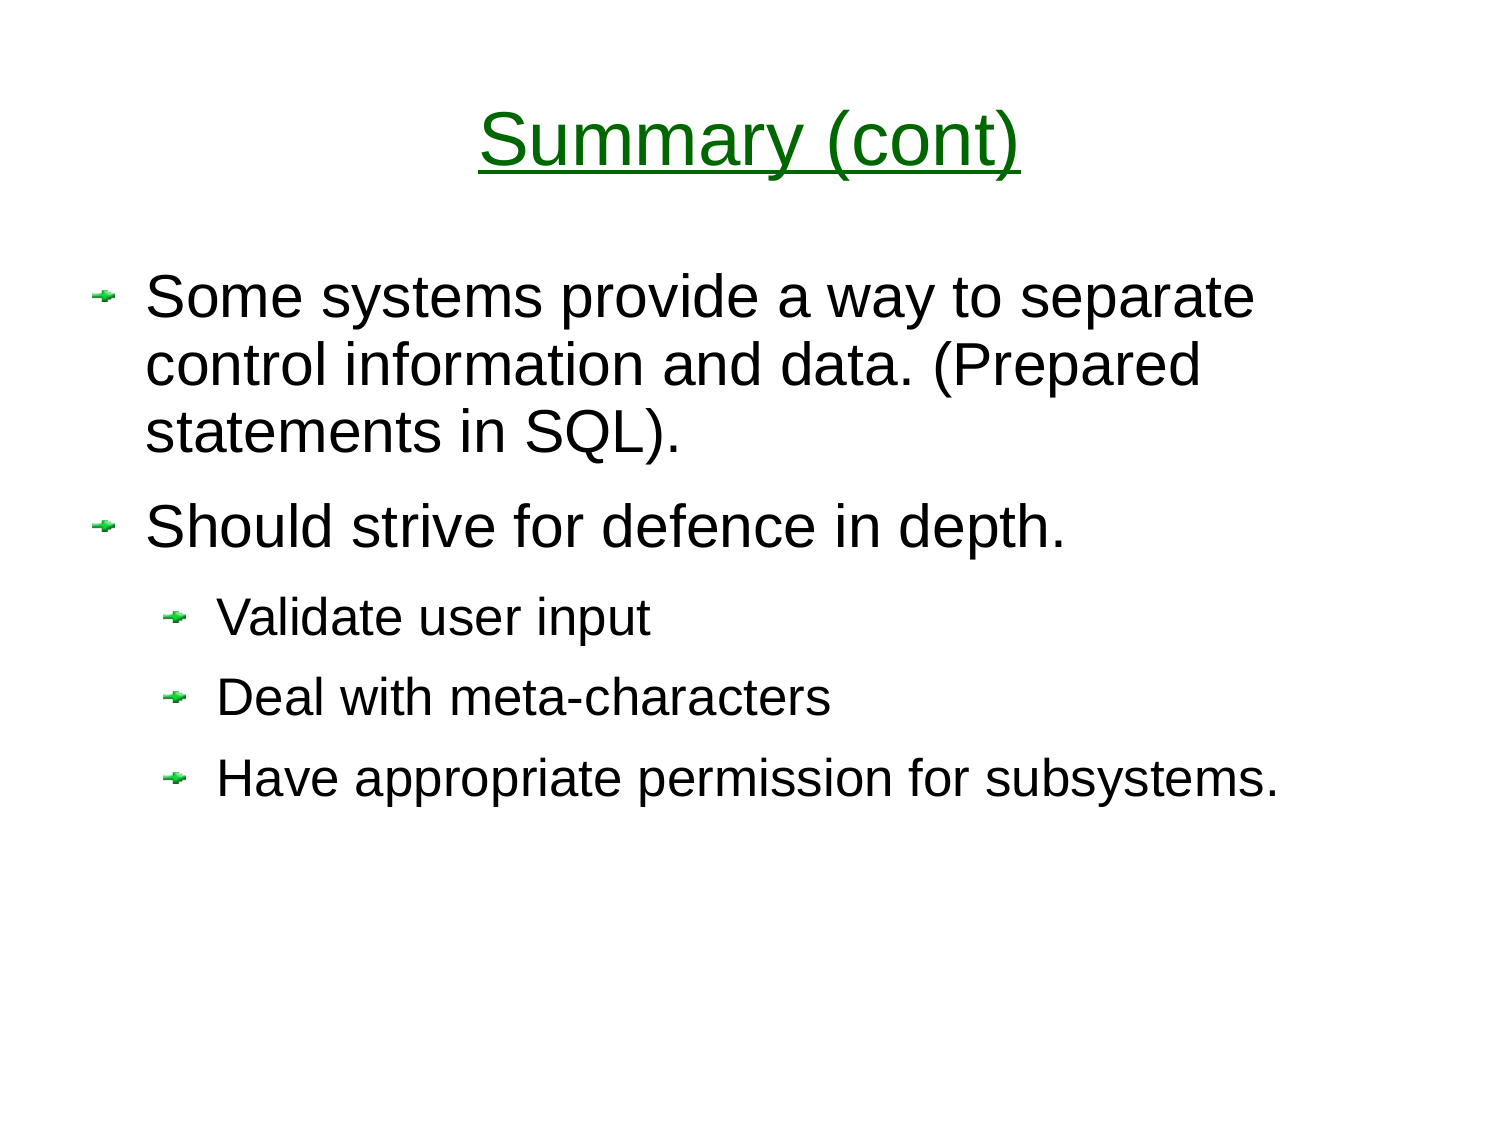

# Summary (cont)
Some systems provide a way to separate control information and data. (Prepared statements in SQL).
Should strive for defence in depth.
Validate user input
Deal with meta-characters
Have appropriate permission for subsystems.